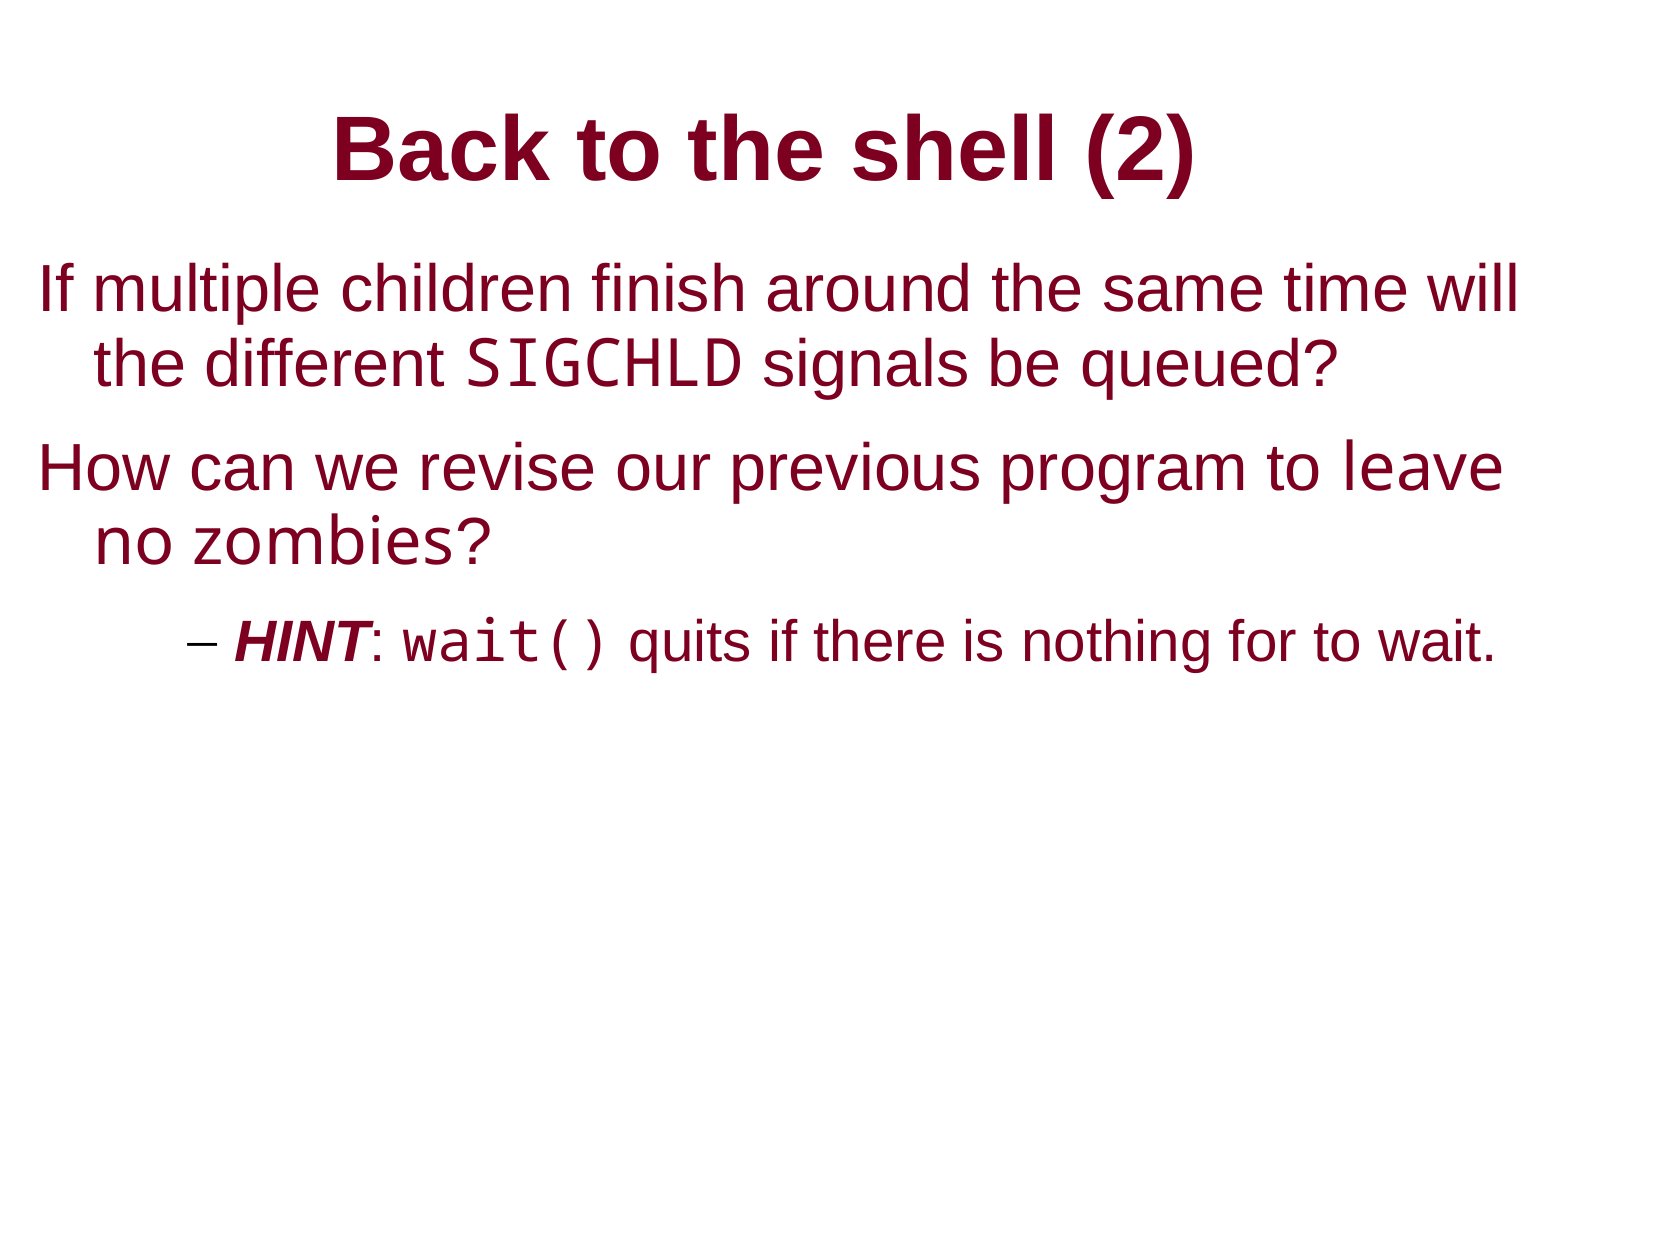

# Back to the shell (2)
If multiple children finish around the same time will the different SIGCHLD signals be queued?
How can we revise our previous program to leave no zombies?
HINT: wait() quits if there is nothing for to wait.